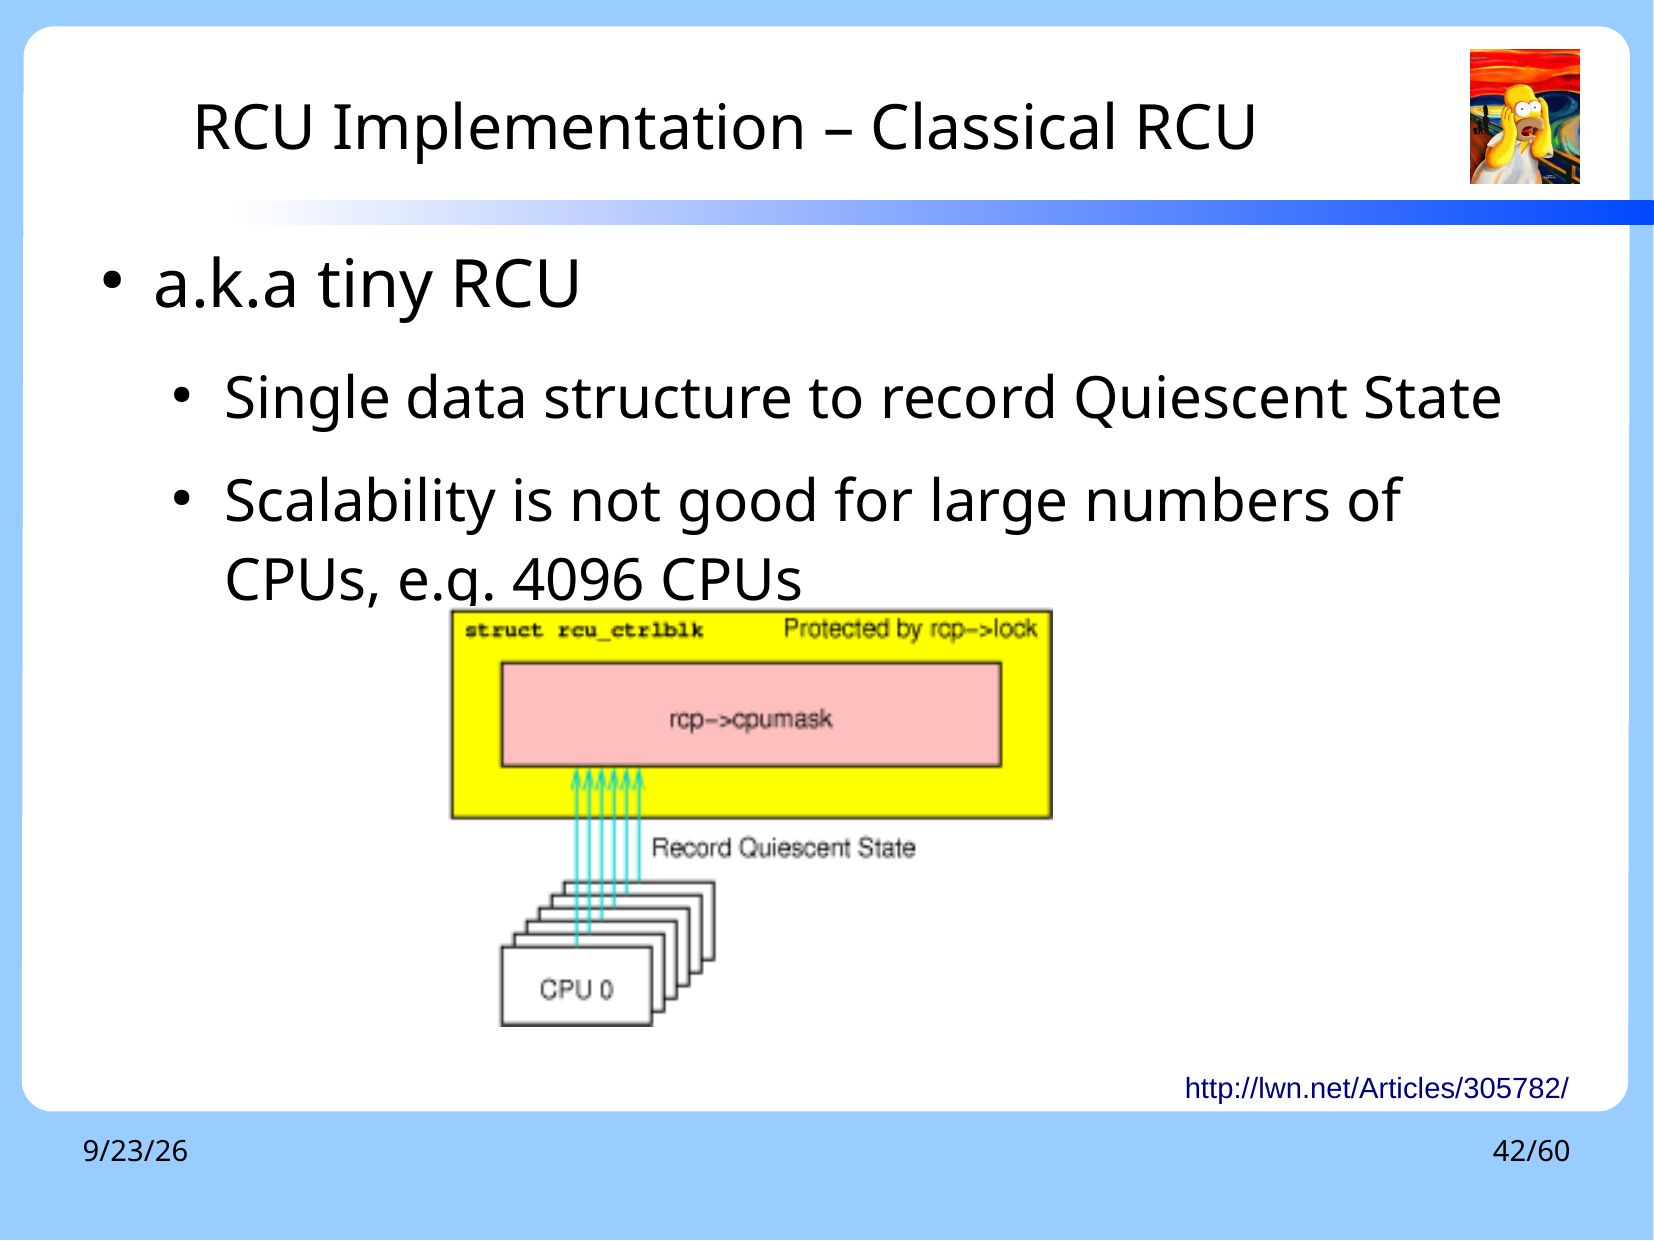

# RCU Implementation – Classical RCU
a.k.a tiny RCU
Single data structure to record Quiescent State
Scalability is not good for large numbers of CPUs, e.g. 4096 CPUs
http://lwn.net/Articles/305782/
42